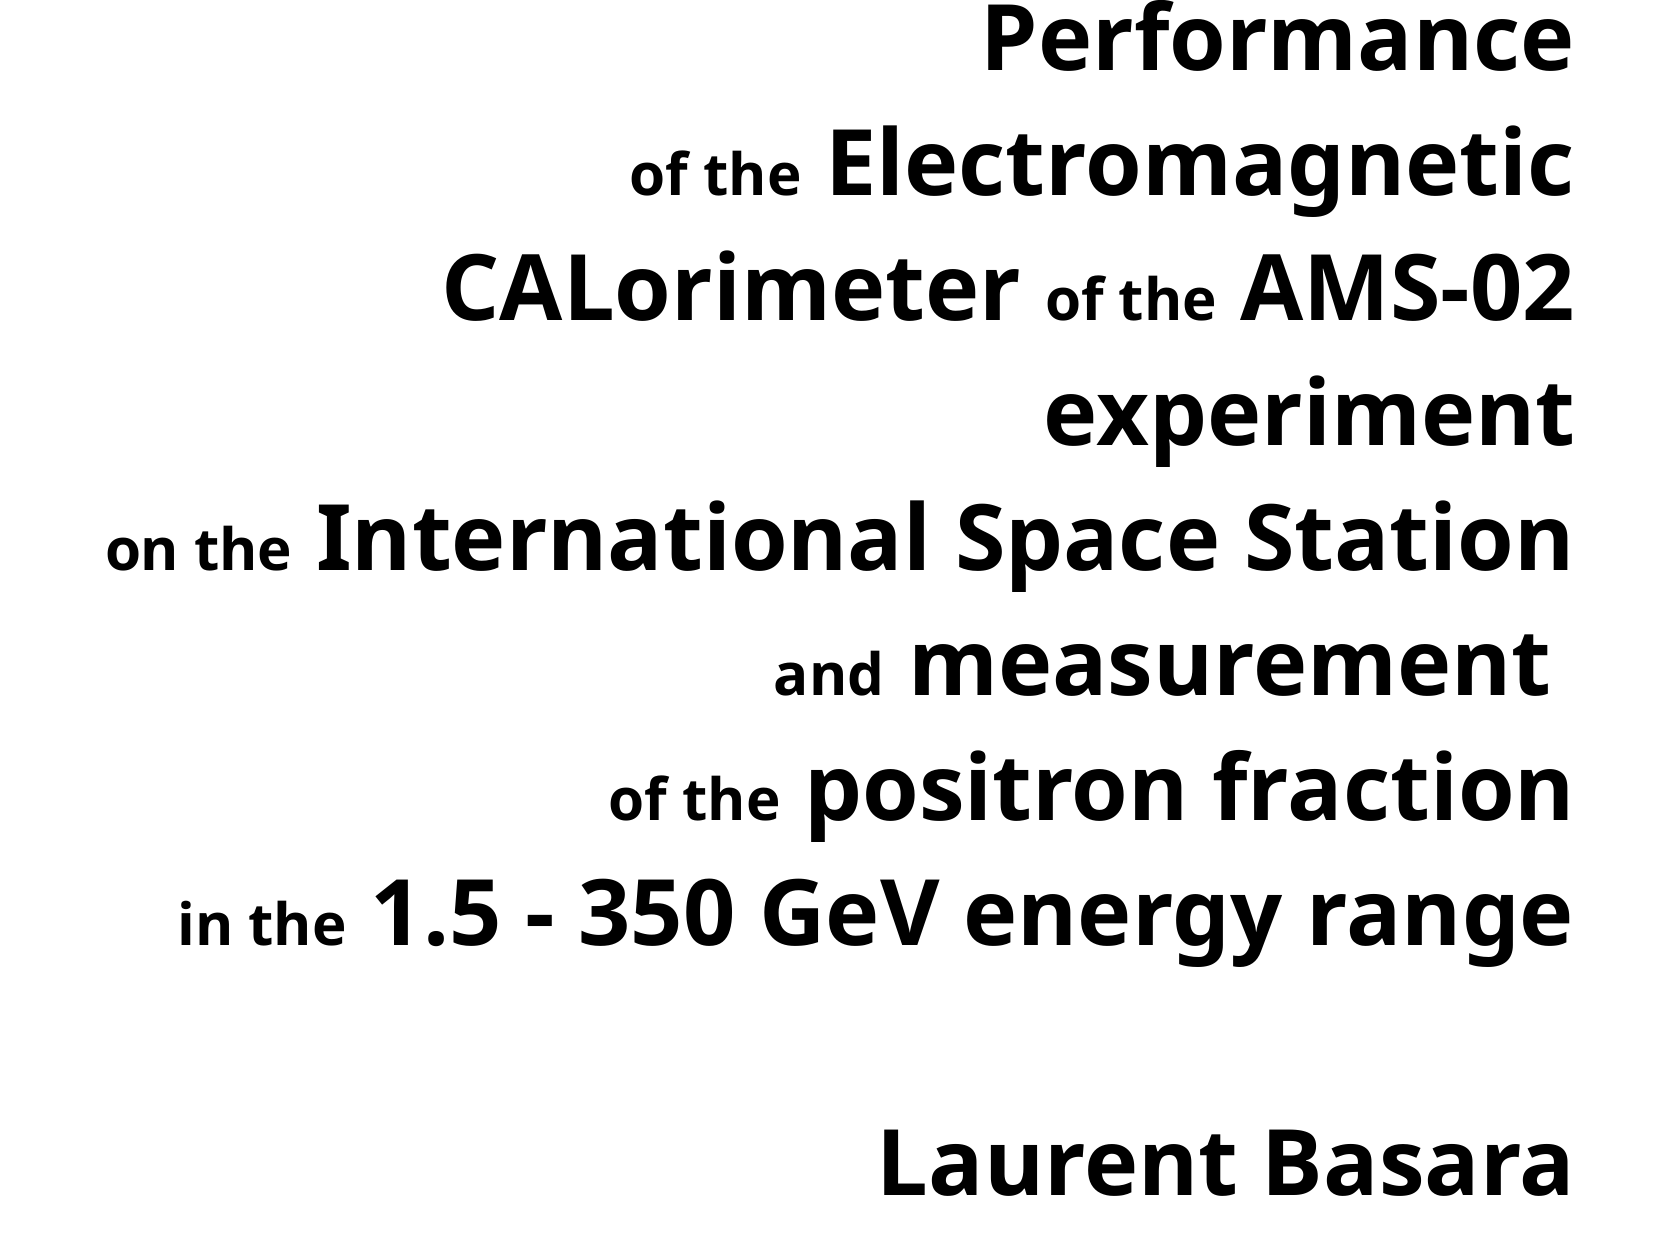

# Performance of the Electromagnetic CALorimeter of the AMS-02 experiment on the International Space Station and measurement of the positron fraction in the 1.5 - 350 GeV energy range Laurent Basara